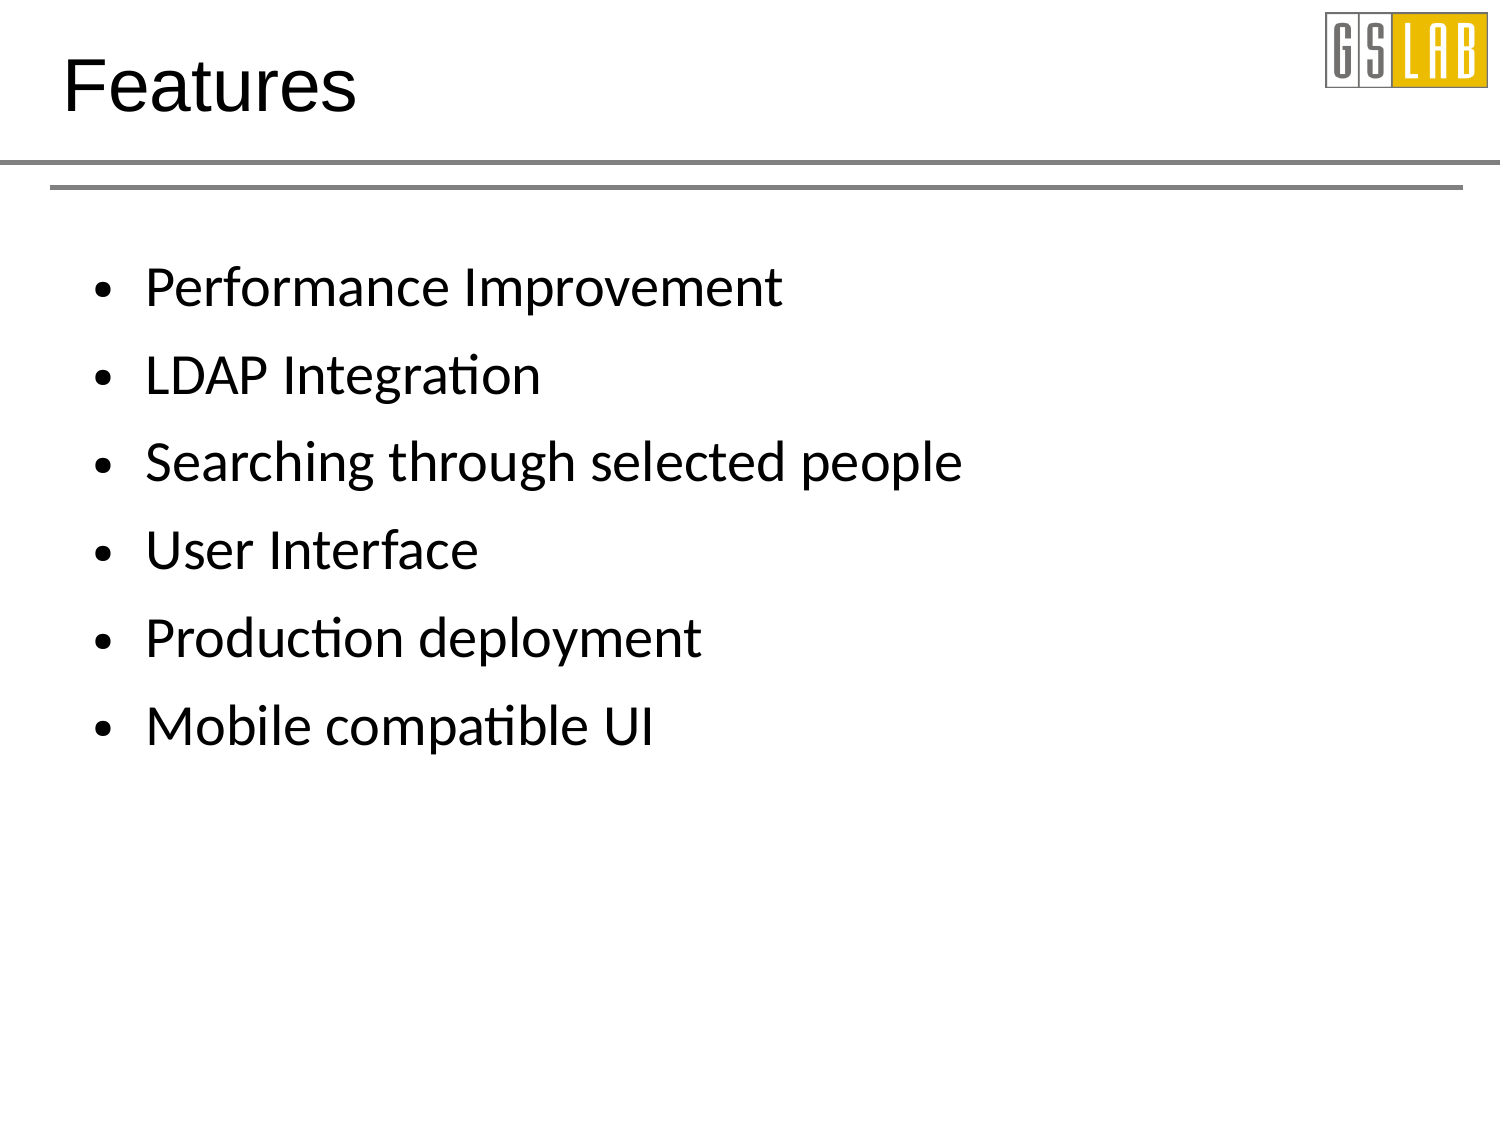

# Features
Performance Improvement
LDAP Integration
Searching through selected people
User Interface
Production deployment
Mobile compatible UI